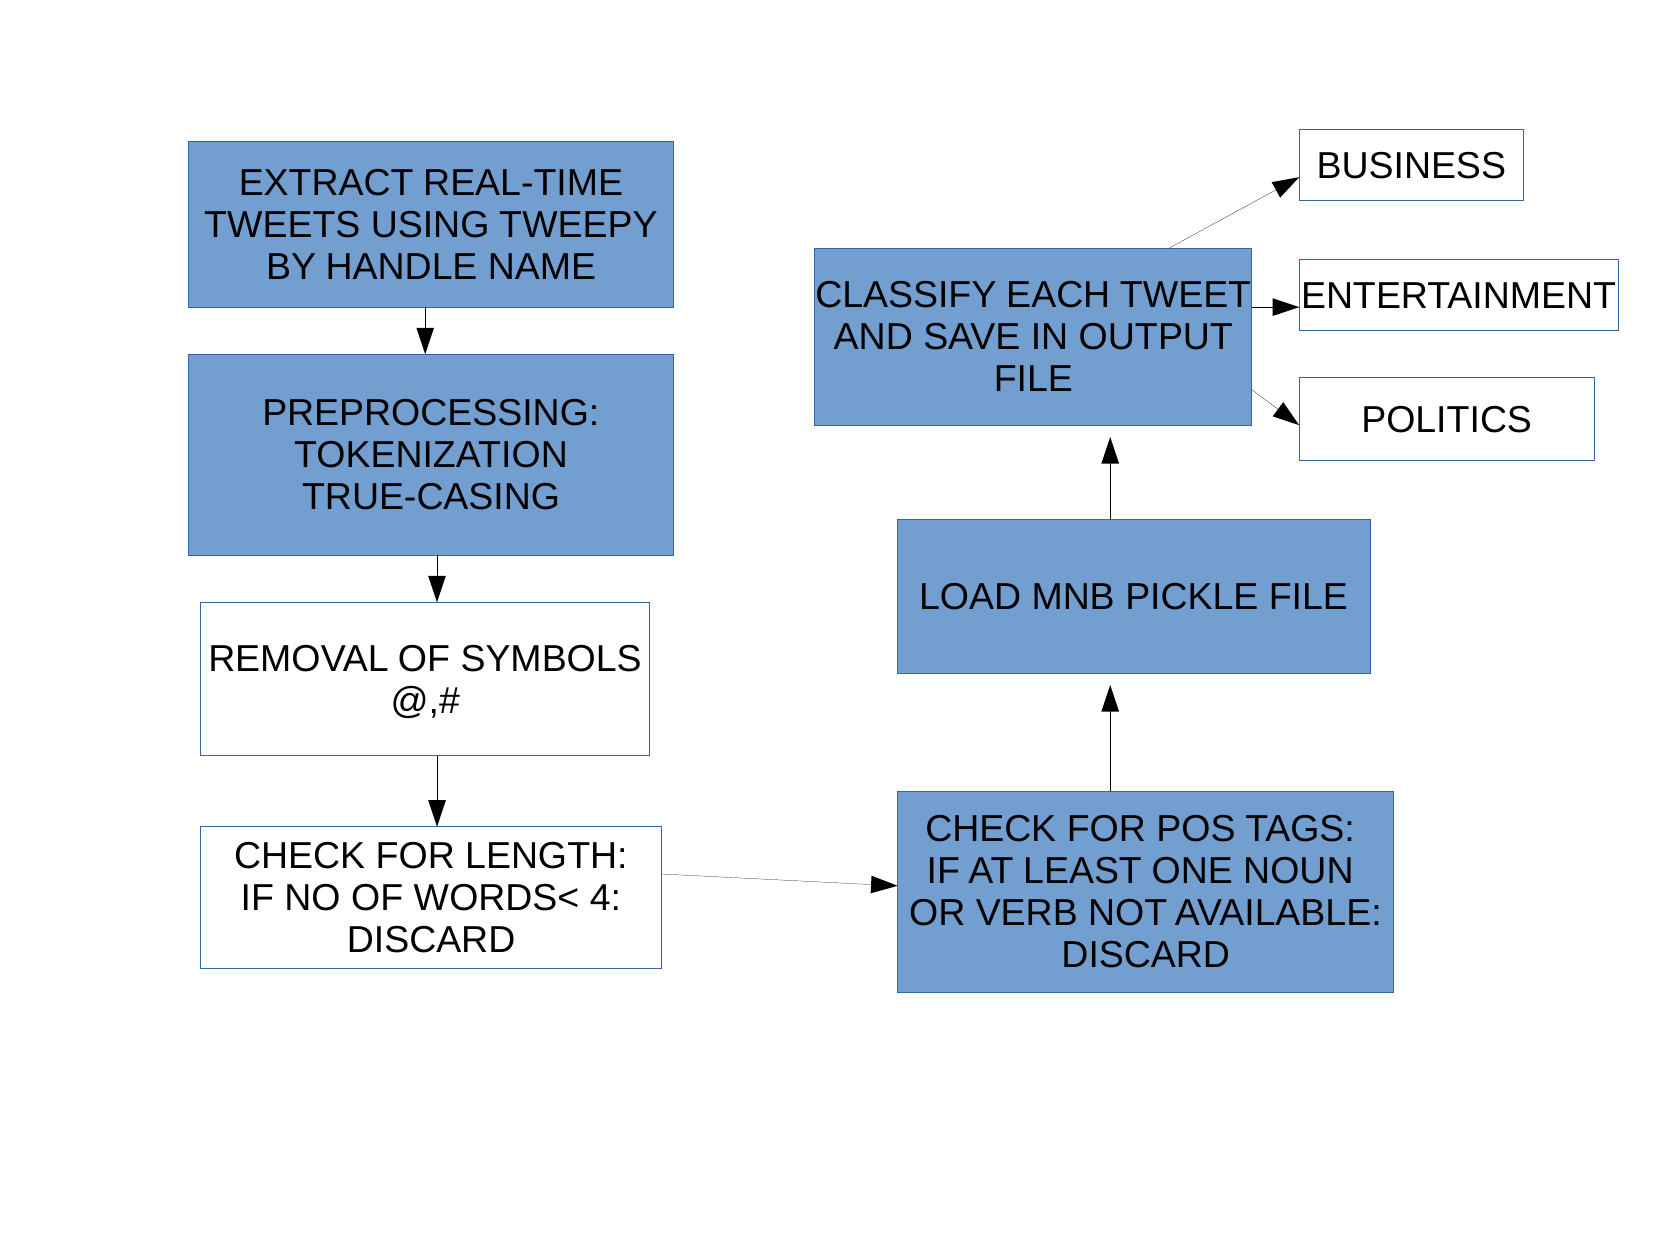

BUSINESS
EXTRACT REAL-TIME
TWEETS USING TWEEPY
BY HANDLE NAME
CLASSIFY EACH TWEET
AND SAVE IN OUTPUT
FILE
ENTERTAINMENT
PREPROCESSING:
TOKENIZATION
TRUE-CASING
POLITICS
LOAD MNB PICKLE FILE
REMOVAL OF SYMBOLS
@,#
CHECK FOR POS TAGS:
IF AT LEAST ONE NOUN
OR VERB NOT AVAILABLE:
DISCARD
CHECK FOR LENGTH:
IF NO OF WORDS< 4:
DISCARD